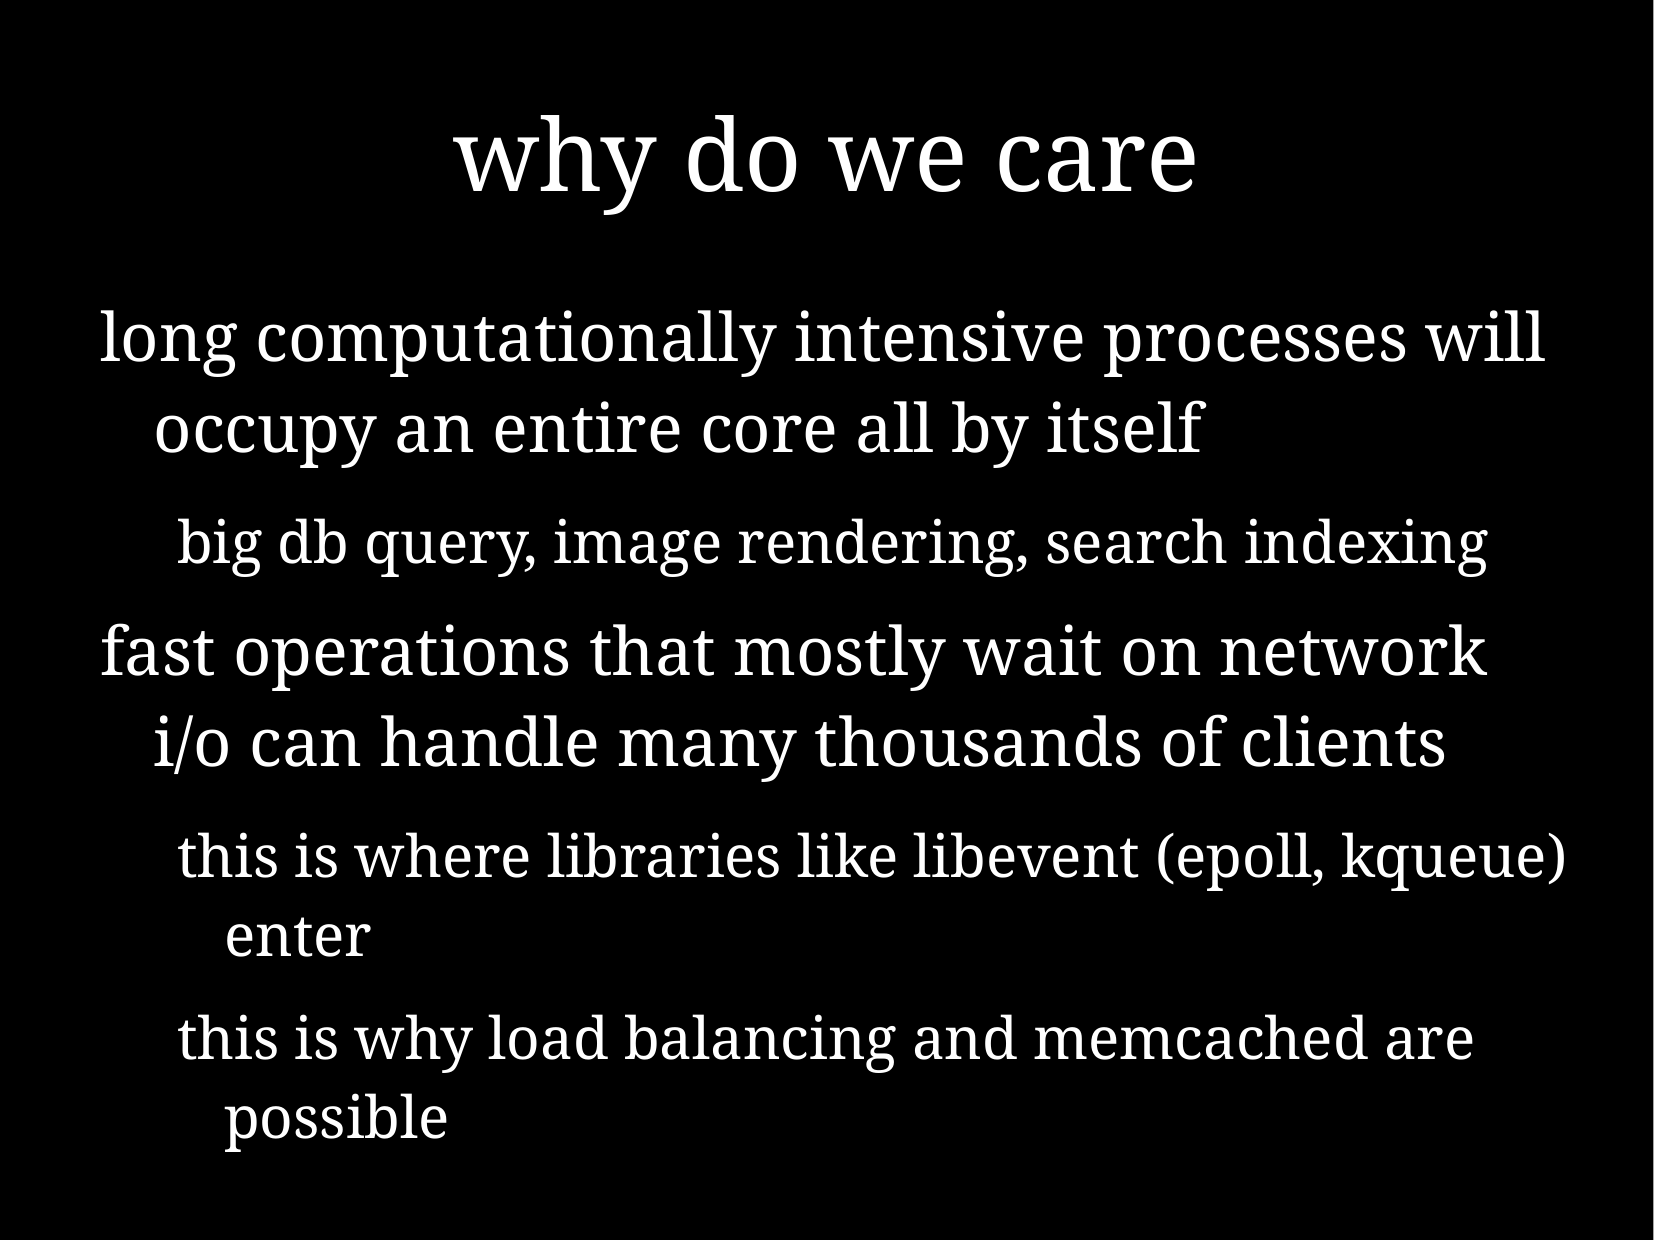

# why do we care
long computationally intensive processes will occupy an entire core all by itself
big db query, image rendering, search indexing
fast operations that mostly wait on network i/o can handle many thousands of clients
this is where libraries like libevent (epoll, kqueue) enter
this is why load balancing and memcached are possible